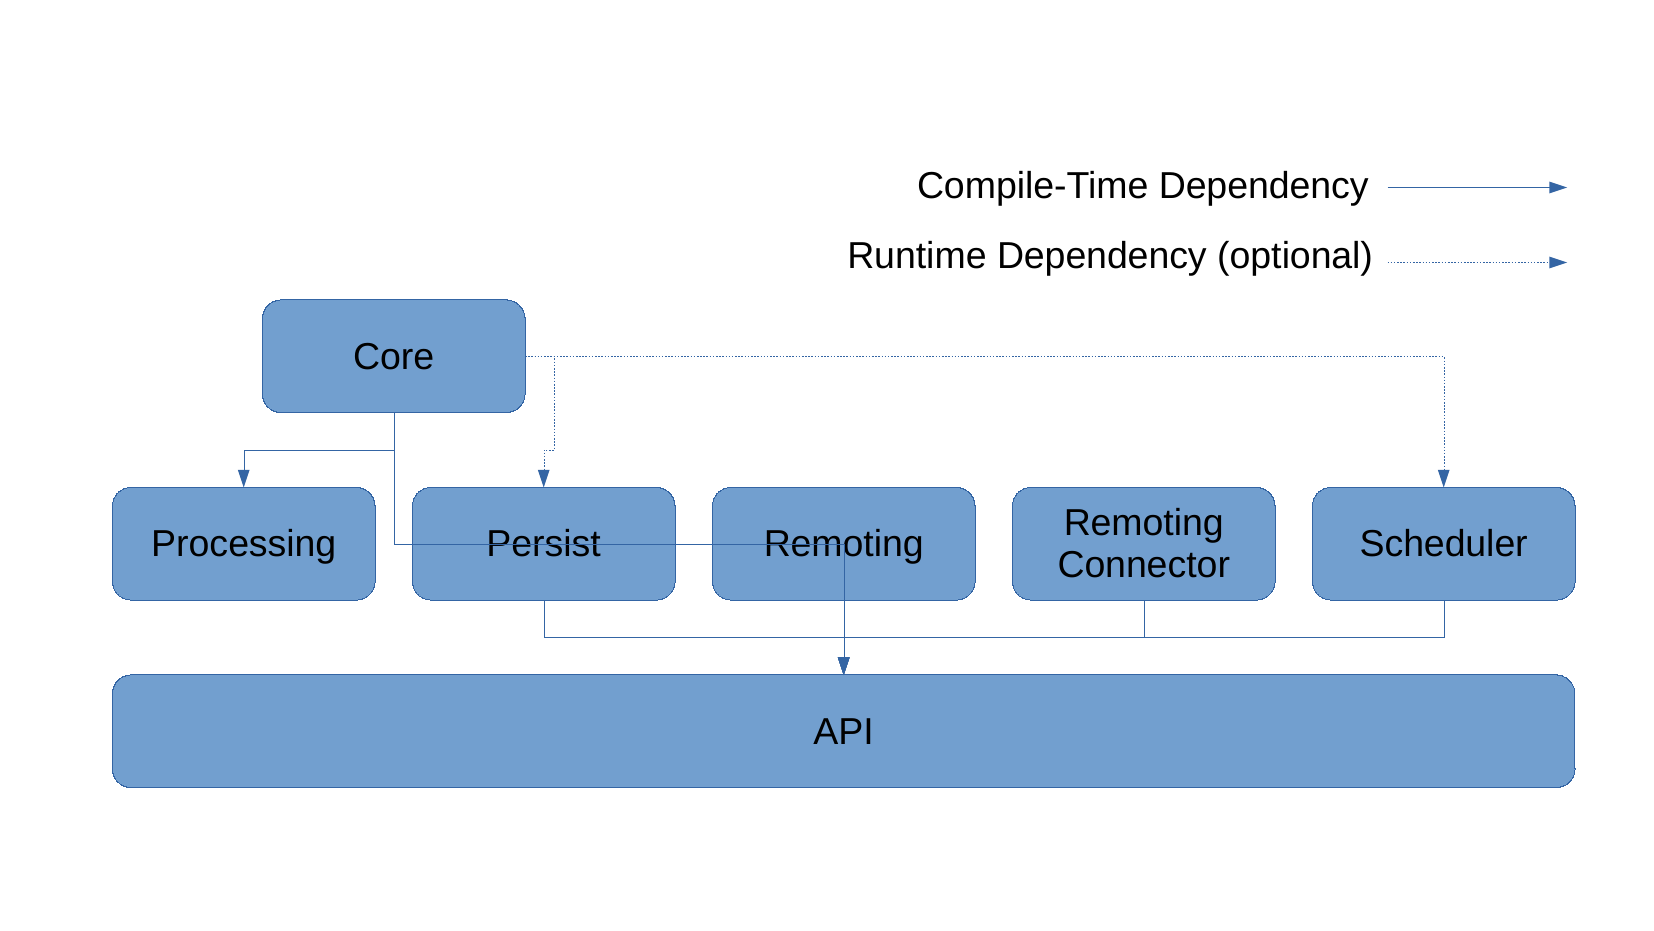

Compile-Time Dependency
Runtime Dependency (optional)
Core
Processing
Persist
Remoting
Remoting Connector
Scheduler
API